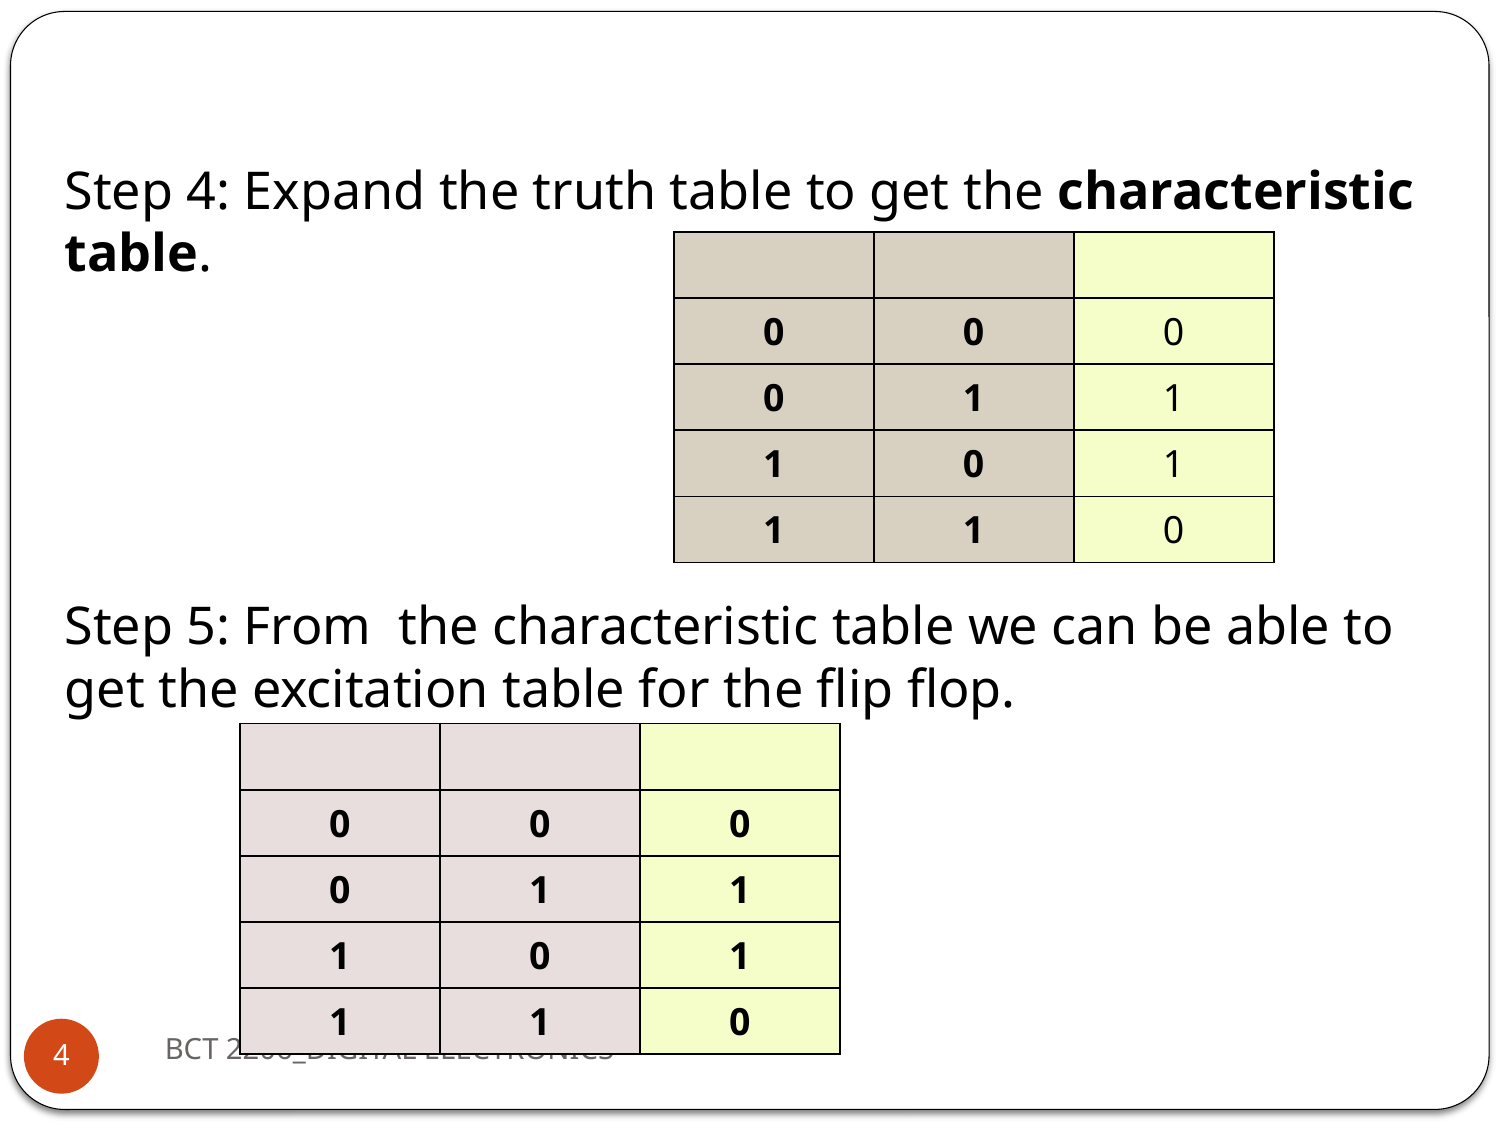

# Step 4: Expand the truth table to get the characteristic table.
Step 5: From the characteristic table we can be able to get the excitation table for the flip flop.
| | | |
| --- | --- | --- |
| 0 | 0 | 0 |
| 0 | 1 | 1 |
| 1 | 0 | 1 |
| 1 | 1 | 0 |
| | | |
| --- | --- | --- |
| 0 | 0 | 0 |
| 0 | 1 | 1 |
| 1 | 0 | 1 |
| 1 | 1 | 0 |
BCT 2206_DIGITAL ELECTRONICS